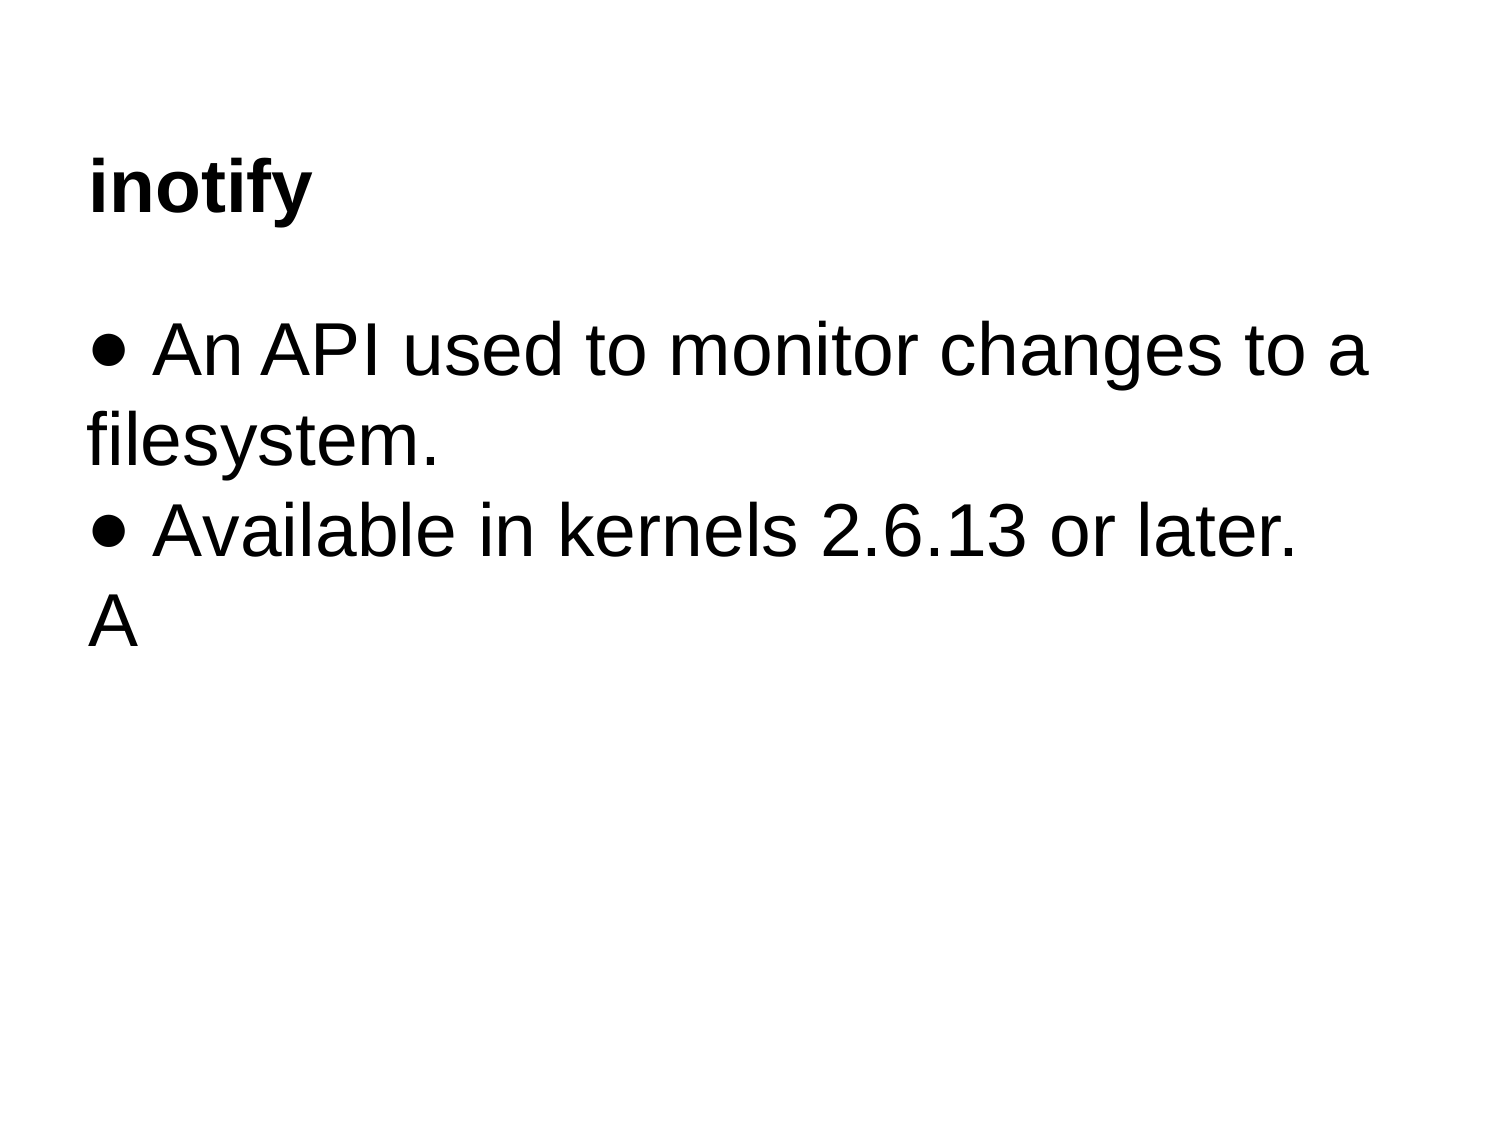

inotify
 An API used to monitor changes to a filesystem.
 Available in kernels 2.6.13 or later.